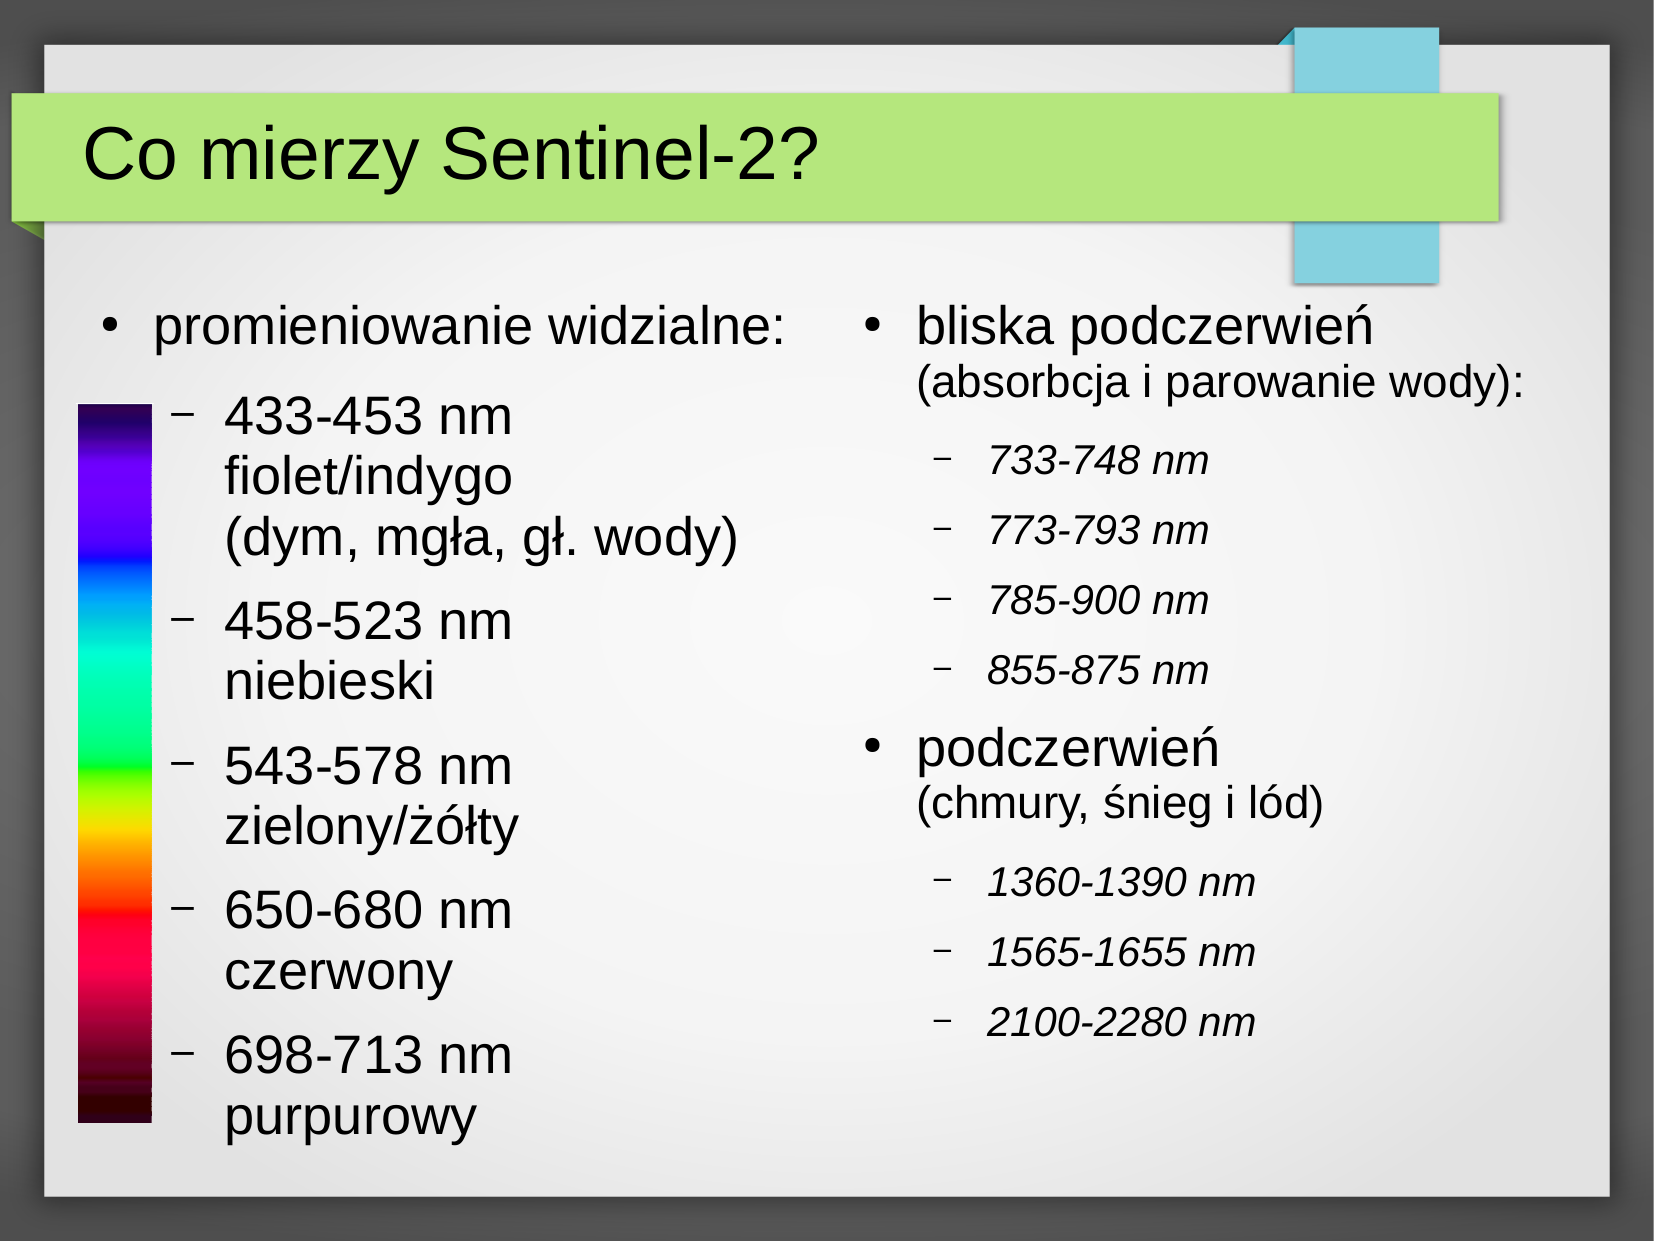

# Co mierzy Sentinel-2?
promieniowanie widzialne:
433-453 nm
fiolet/indygo
(dym, mgła, gł. wody)
458-523 nm
niebieski
543-578 nm
zielony/żółty
650-680 nm
czerwony
698-713 nm
purpurowy
bliska podczerwień (absorbcja i parowanie wody):
733-748 nm
773-793 nm
785-900 nm
855-875 nm
podczerwień
(chmury, śnieg i lód)
1360-1390 nm
1565-1655 nm
2100-2280 nm